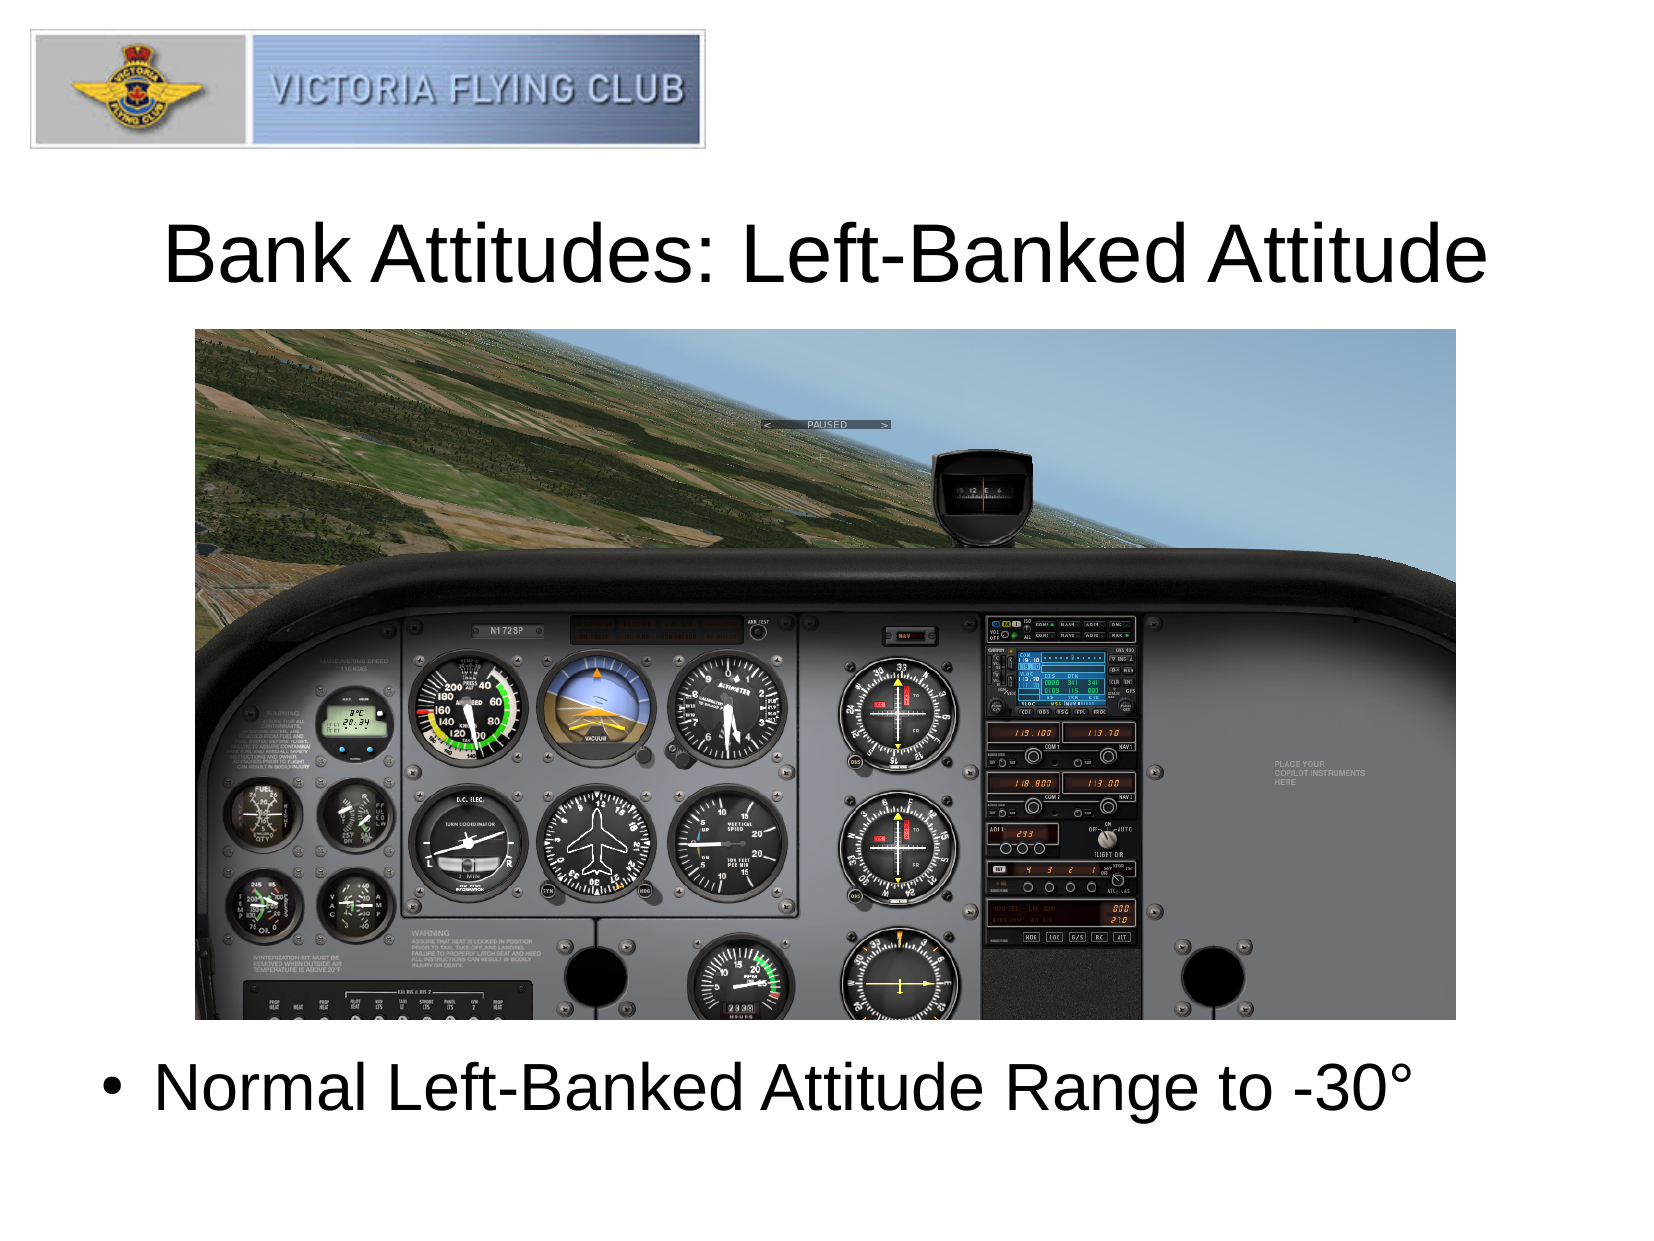

# Bank Attitudes: Left-Banked Attitude
Normal Left-Banked Attitude Range to -30°